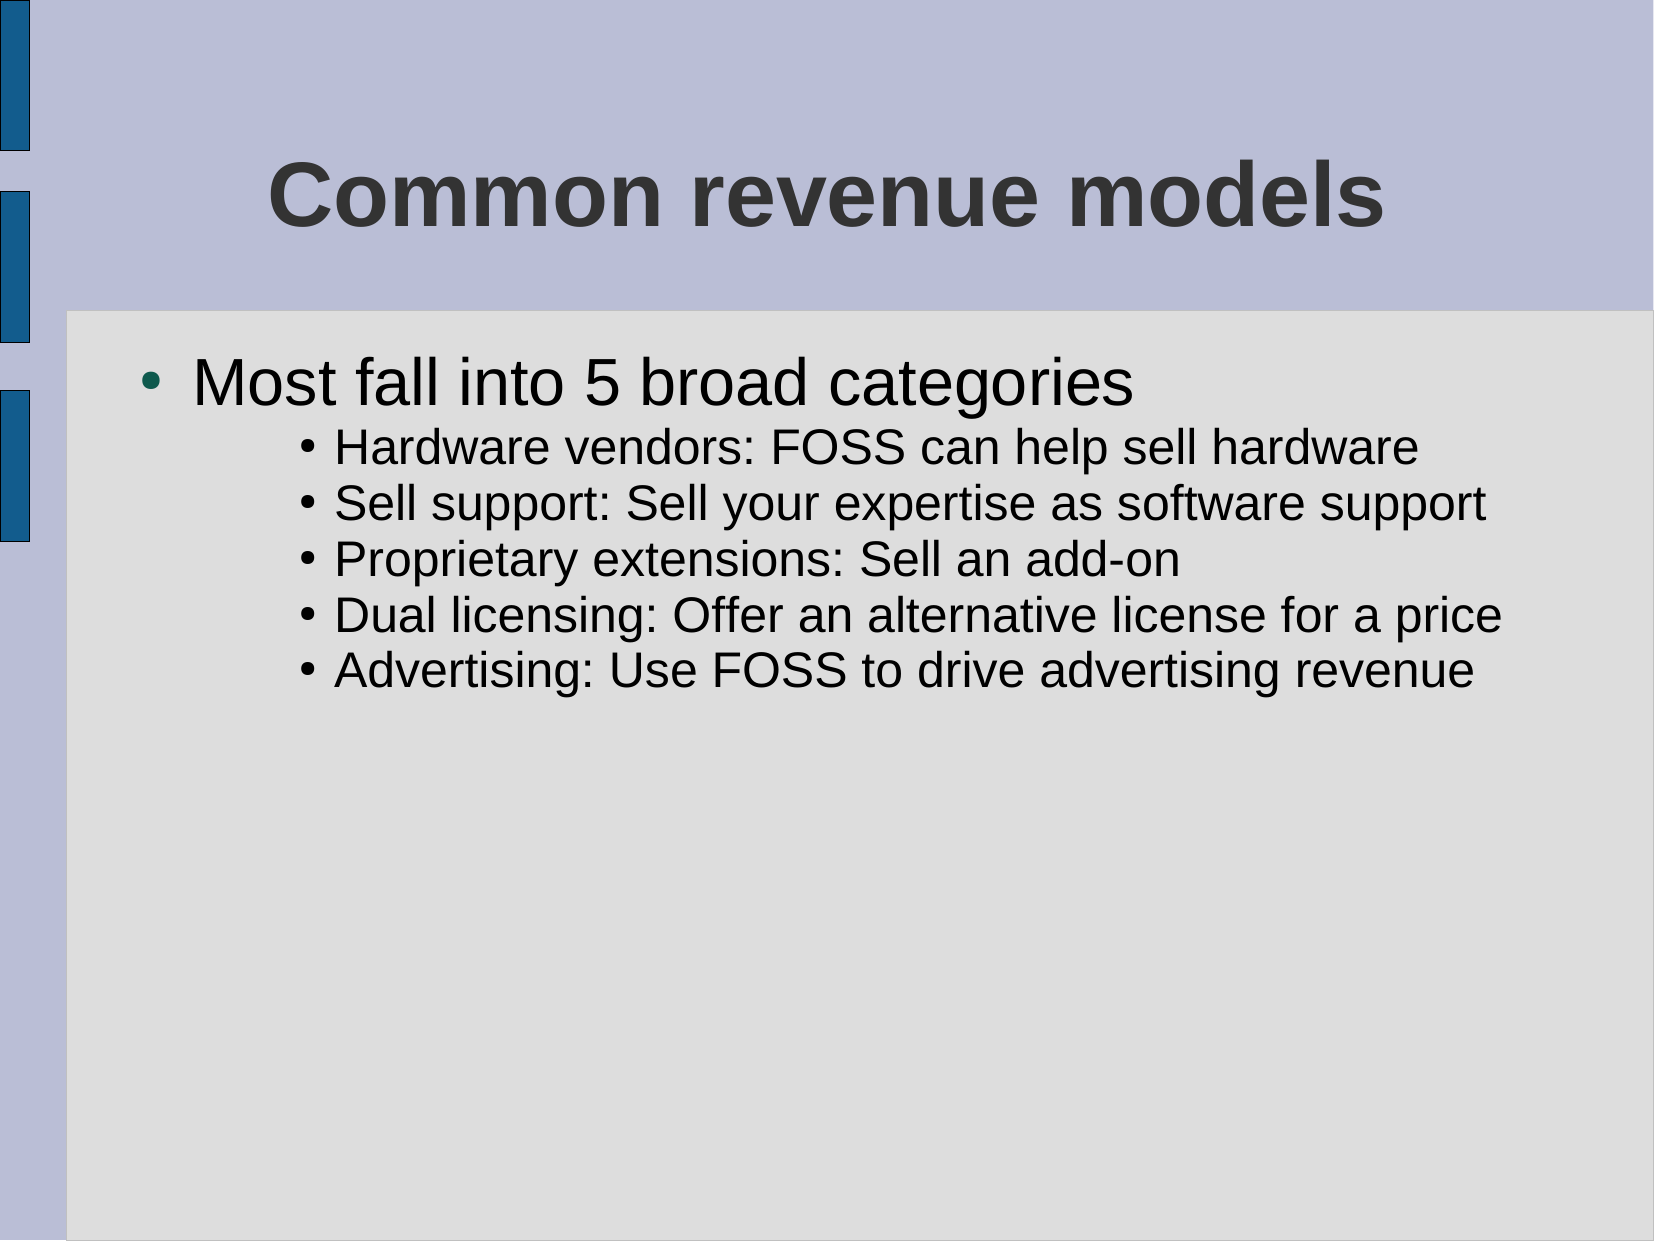

# Common revenue models
Most fall into 5 broad categories
Hardware vendors: FOSS can help sell hardware
Sell support: Sell your expertise as software support
Proprietary extensions: Sell an add-on
Dual licensing: Offer an alternative license for a price
Advertising: Use FOSS to drive advertising revenue